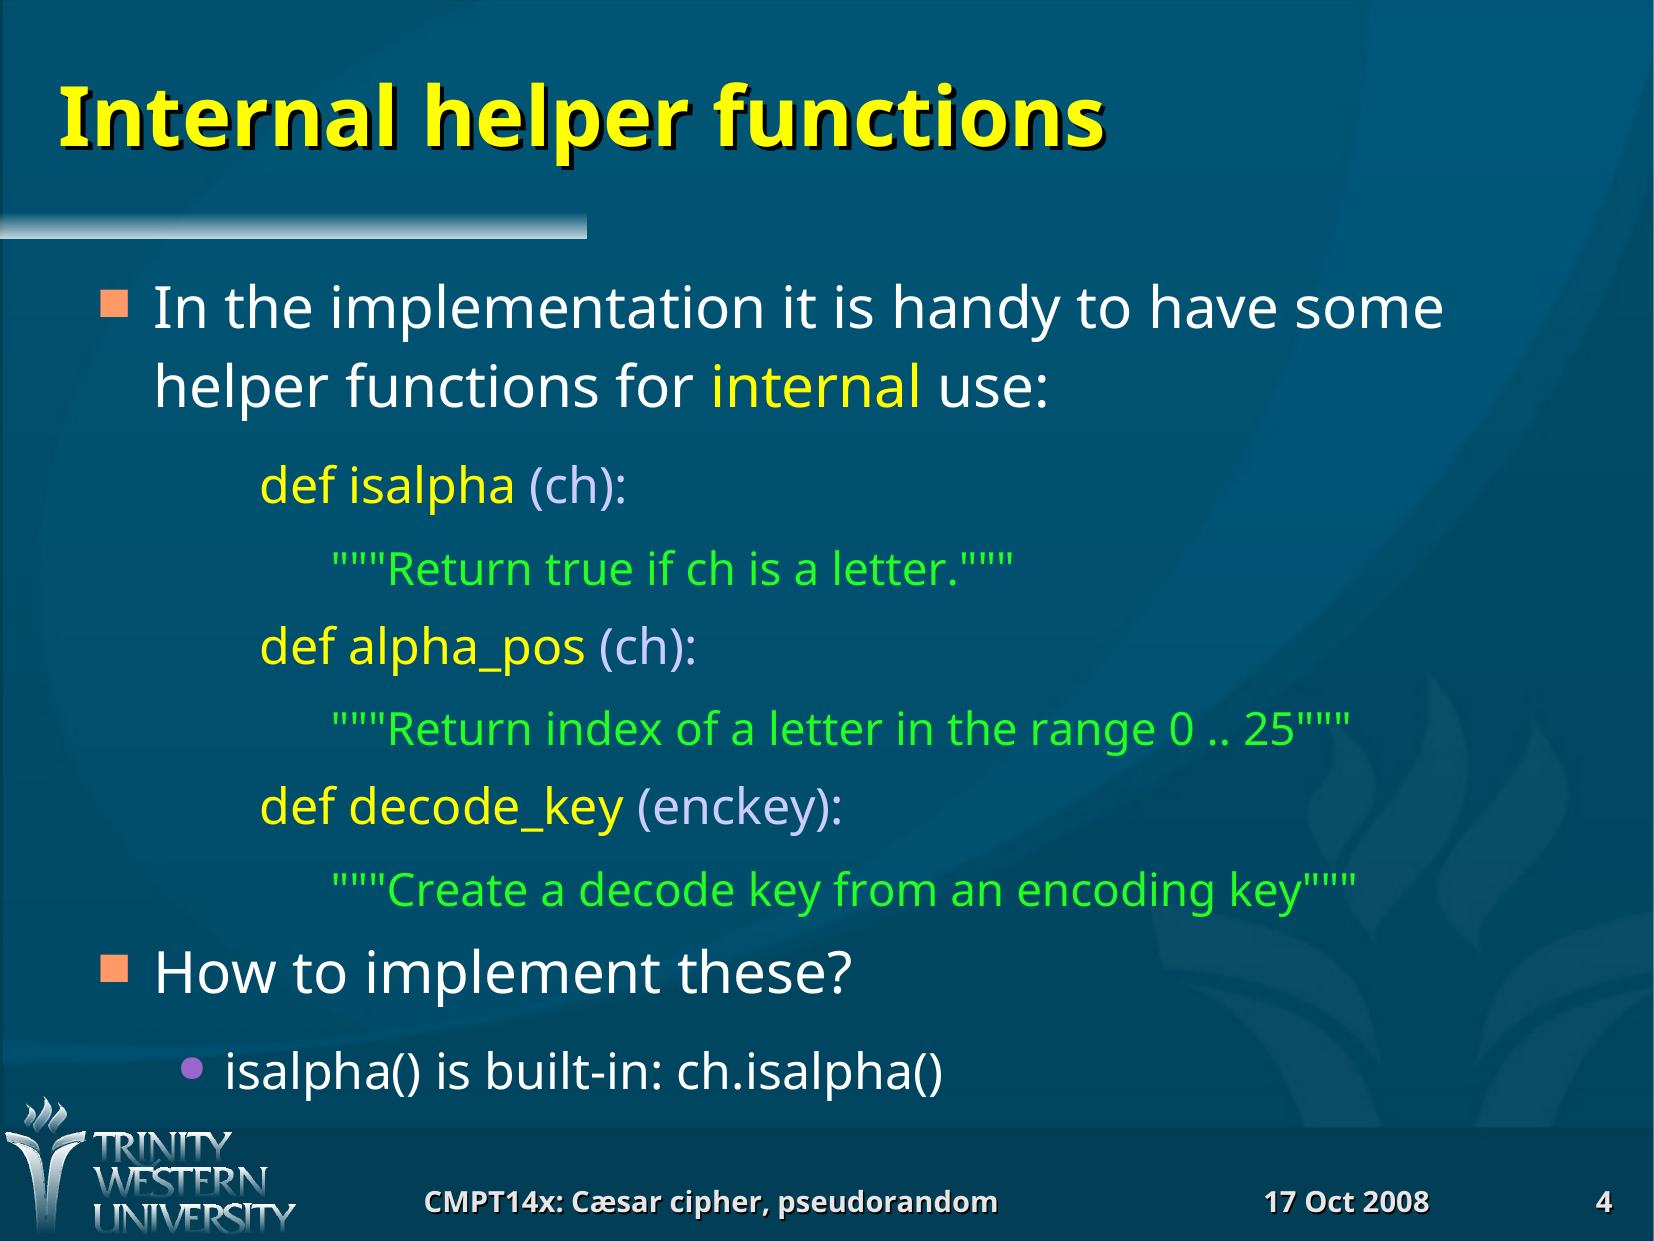

# Internal helper functions
In the implementation it is handy to have some helper functions for internal use:
def isalpha (ch):
"""Return true if ch is a letter."""
def alpha_pos (ch):
"""Return index of a letter in the range 0 .. 25"""
def decode_key (enckey):
"""Create a decode key from an encoding key"""
How to implement these?
isalpha() is built-in: ch.isalpha()
CMPT14x: Cæsar cipher, pseudorandom
17 Oct 2008
4